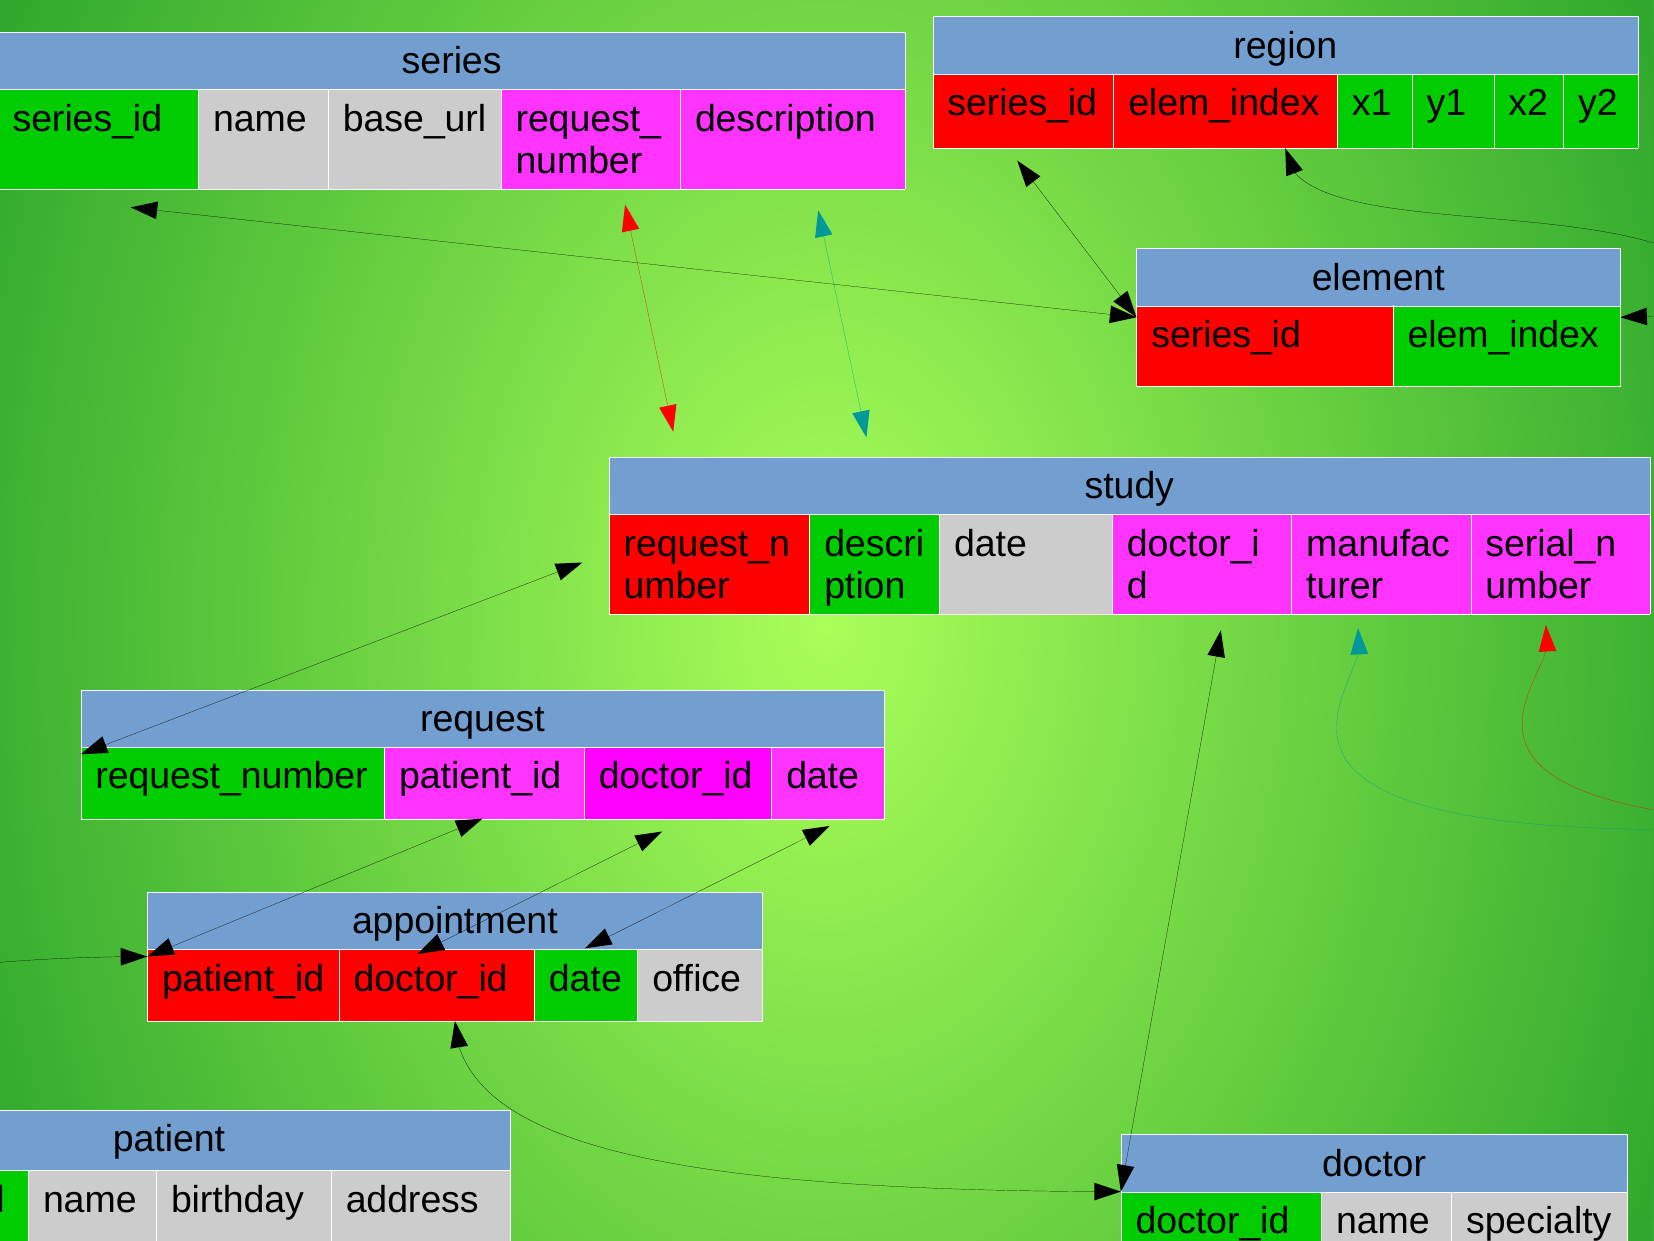

| region | | | | | |
| --- | --- | --- | --- | --- | --- |
| series\_id | elem\_index | x1 | y1 | x2 | y2 |
| series | | | | |
| --- | --- | --- | --- | --- |
| series\_id | name | base\_url | request\_number | description |
| element | |
| --- | --- |
| series\_id | elem\_index |
| study | | | | | |
| --- | --- | --- | --- | --- | --- |
| request\_number | description | date | doctor\_id | manufacturer | serial\_number |
| equipment | | |
| --- | --- | --- |
| manufacturer | serial\_number | model |
| request | | | |
| --- | --- | --- | --- |
| request\_number | patient\_id | doctor\_id | date |
| appointment | | | |
| --- | --- | --- | --- |
| patient\_id | doctor\_id | date | office |
| patient | | | |
| --- | --- | --- | --- |
| patient\_id | name | birthday | address |
| doctor | | |
| --- | --- | --- |
| doctor\_id | name | specialty |